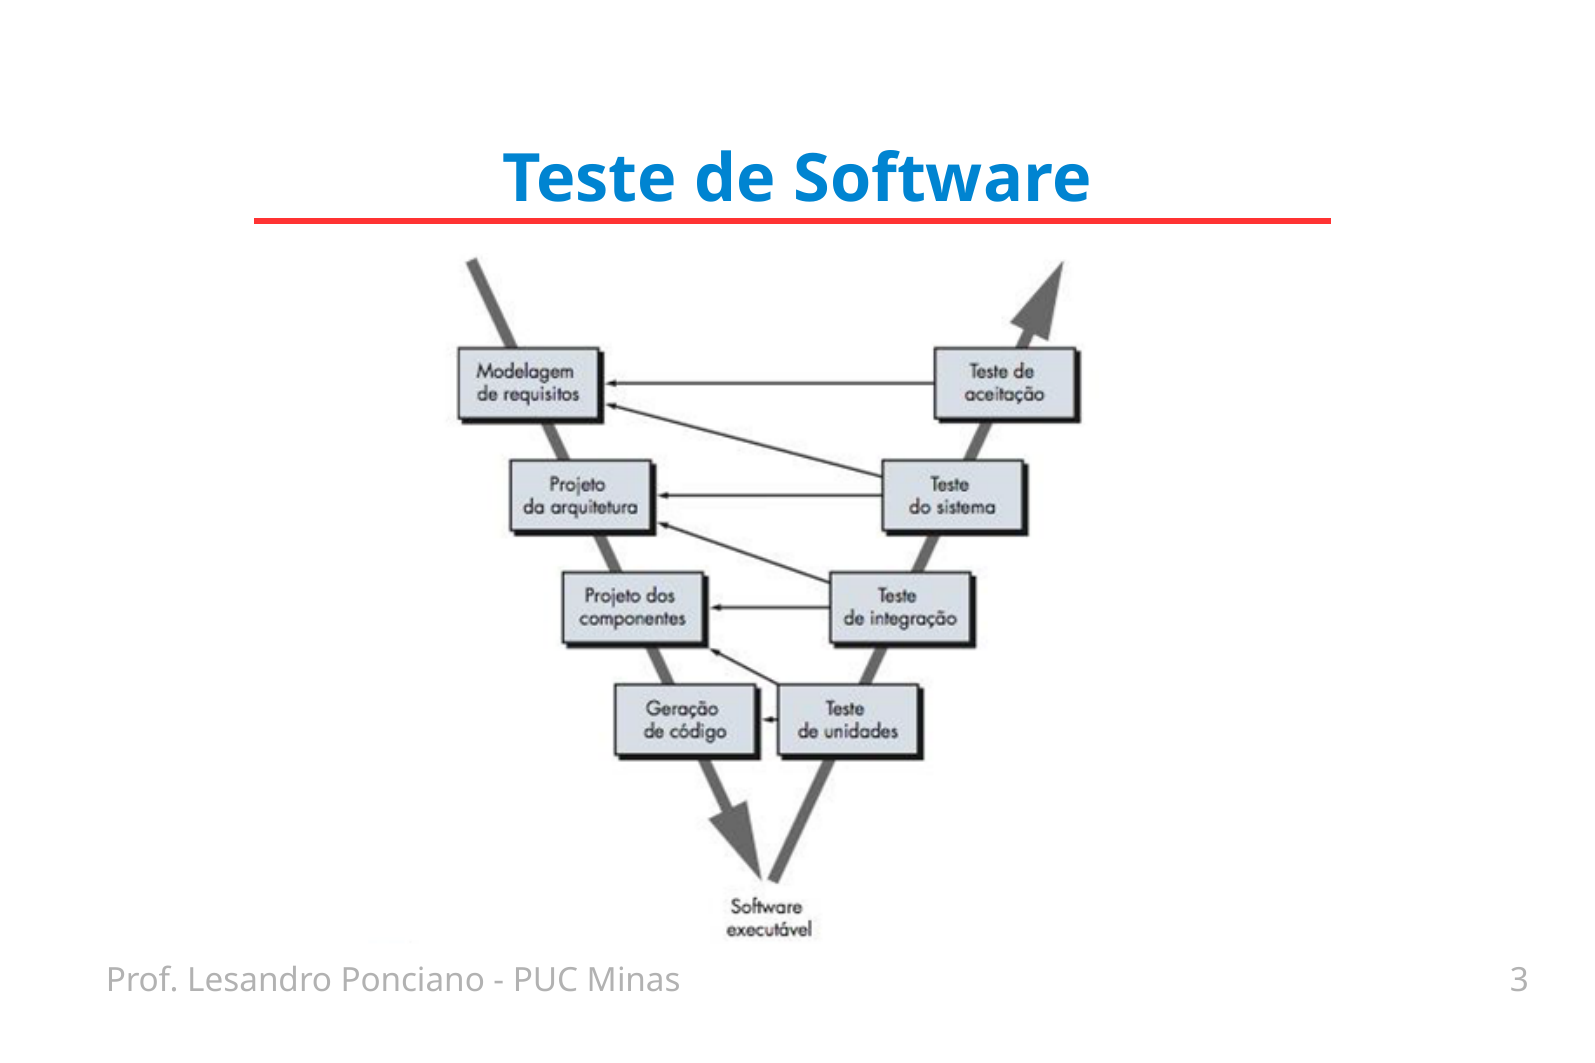

# Teste de Software
Prof. Lesandro Ponciano - PUC Minas
3